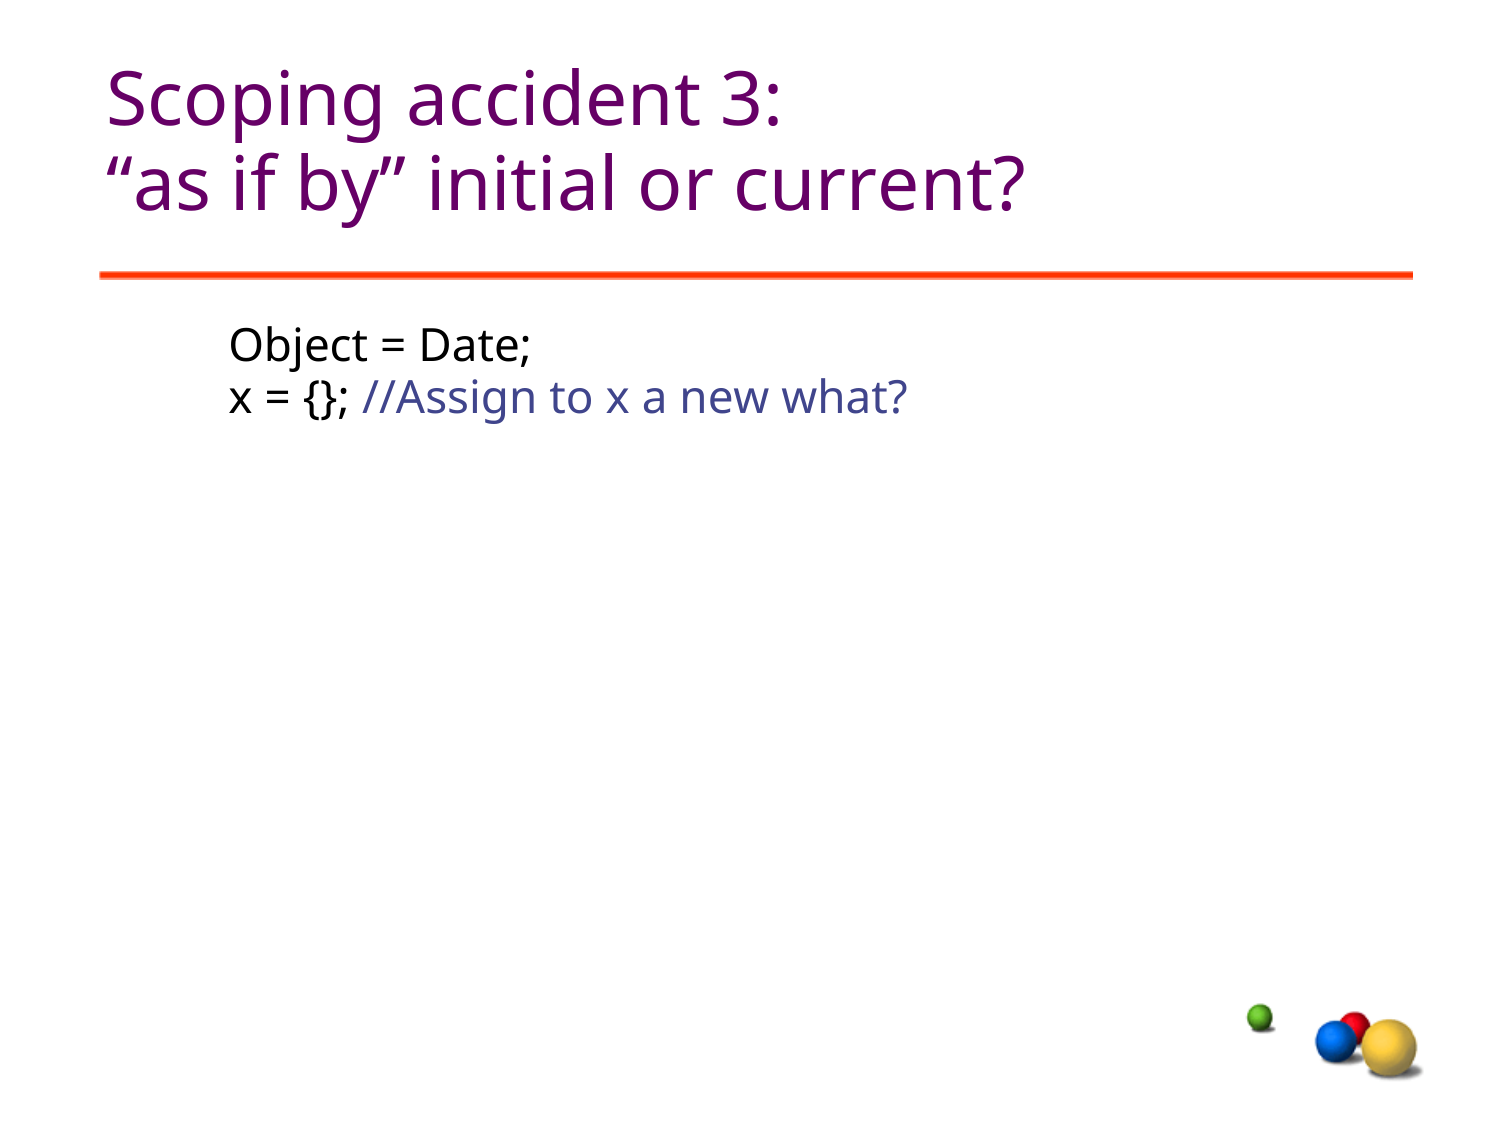

# Scoping accident 3: “as if by” initial or current?
Object = Date;
x = {}; //Assign to x a new what?